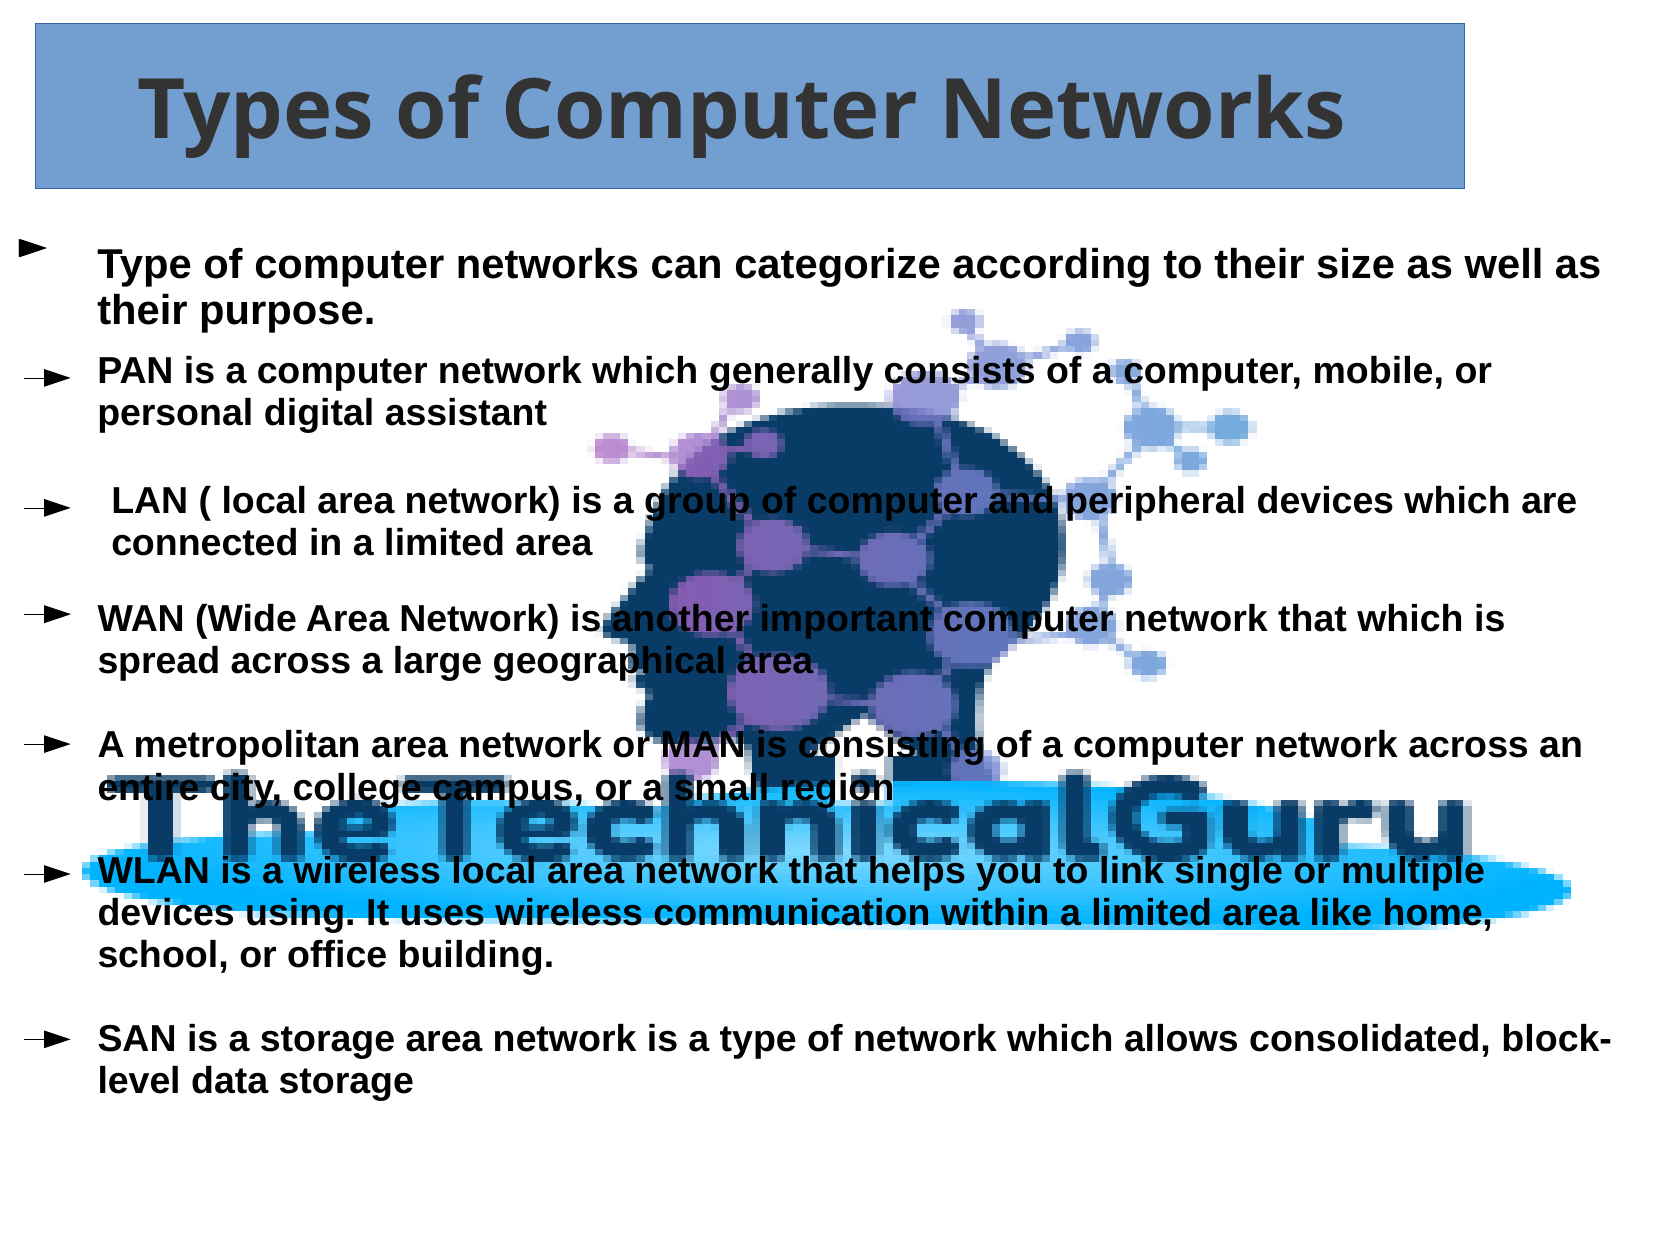

Types of Computer Networks
Type of computer networks can categorize according to their size as well as their purpose.
PAN is a computer network which generally consists of a computer, mobile, or personal digital assistant
LAN ( local area network) is a group of computer and peripheral devices which are connected in a limited area
WAN (Wide Area Network) is another important computer network that which is spread across a large geographical area
A metropolitan area network or MAN is consisting of a computer network across an entire city, college campus, or a small region
WLAN is a wireless local area network that helps you to link single or multiple devices using. It uses wireless communication within a limited area like home, school, or office building.
SAN is a storage area network is a type of network which allows consolidated, block-level data storage